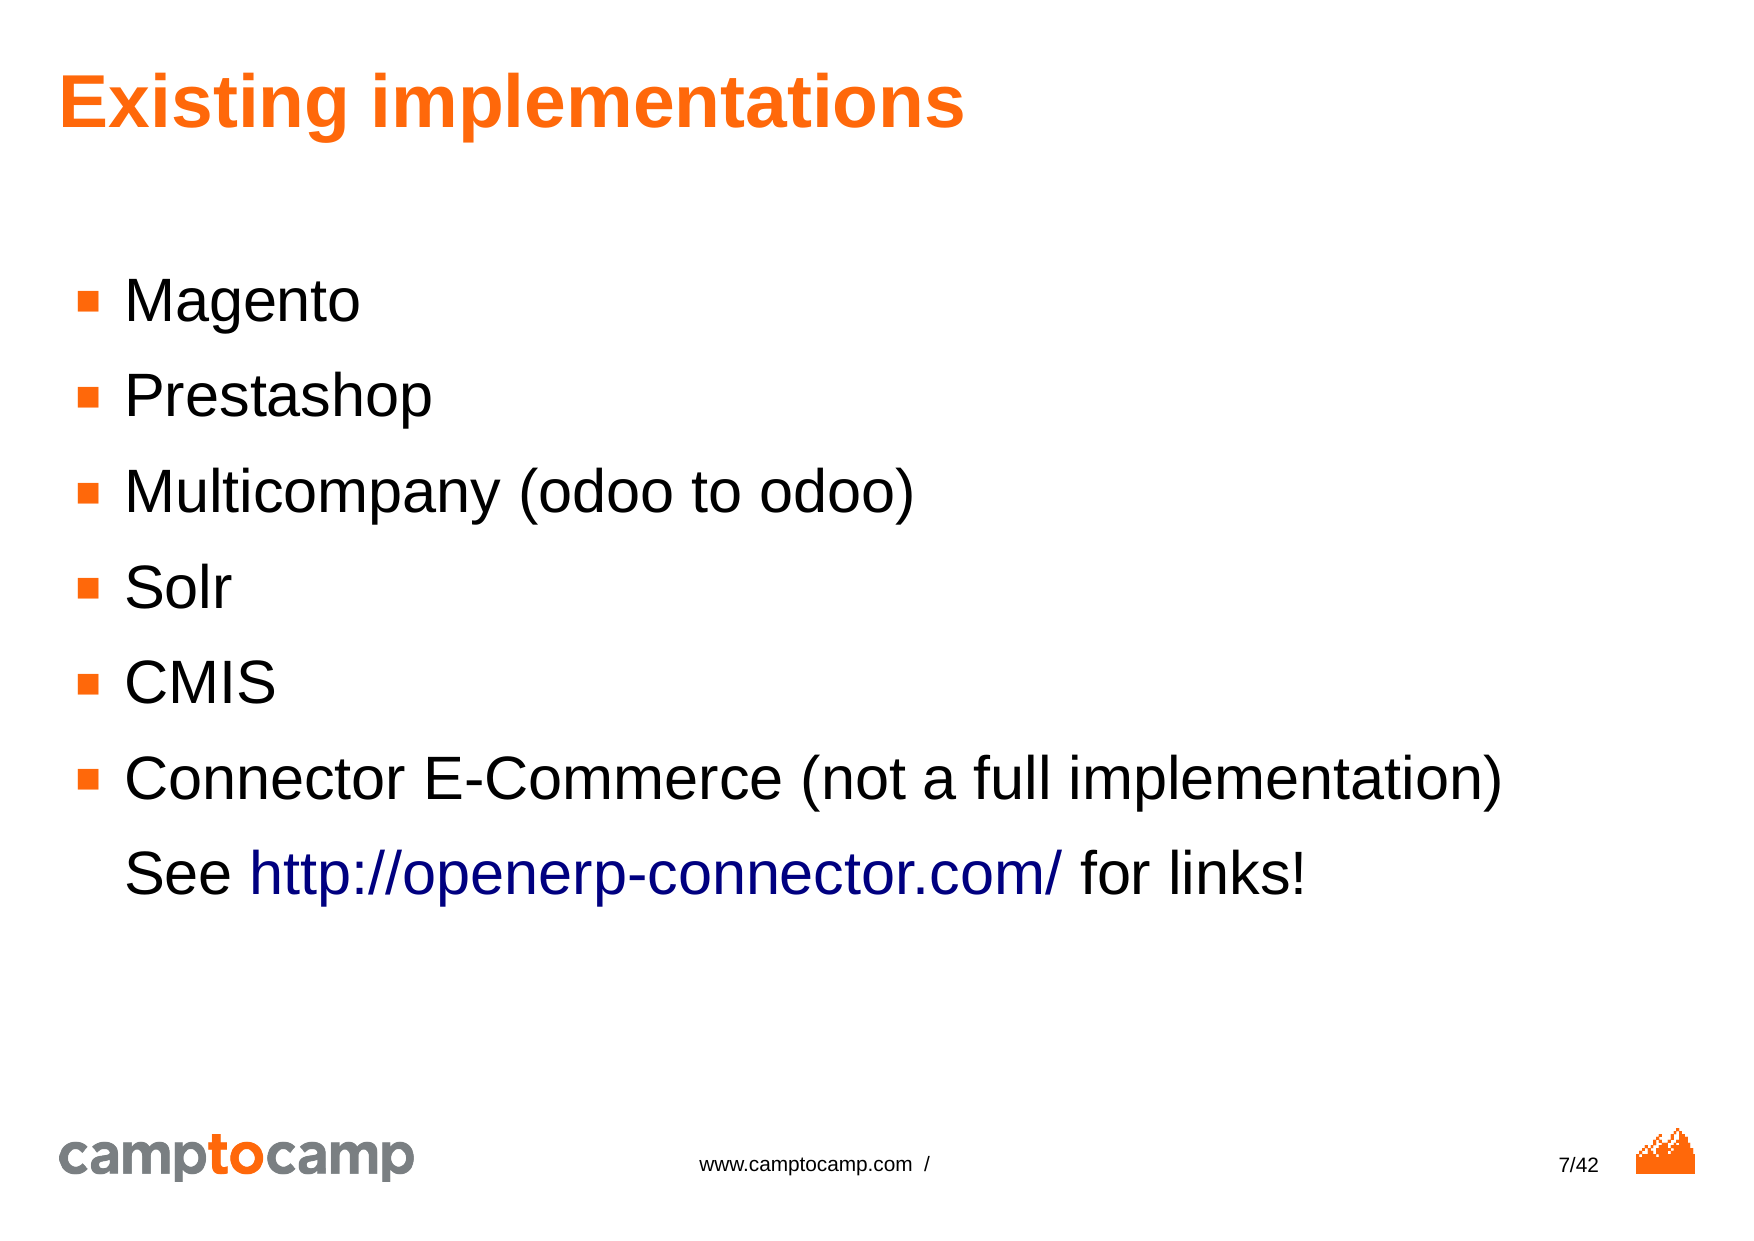

# Existing implementations
Magento
Prestashop
Multicompany (odoo to odoo)
Solr
CMIS
Connector E-Commerce (not a full implementation)
See http://openerp-connector.com/ for links!